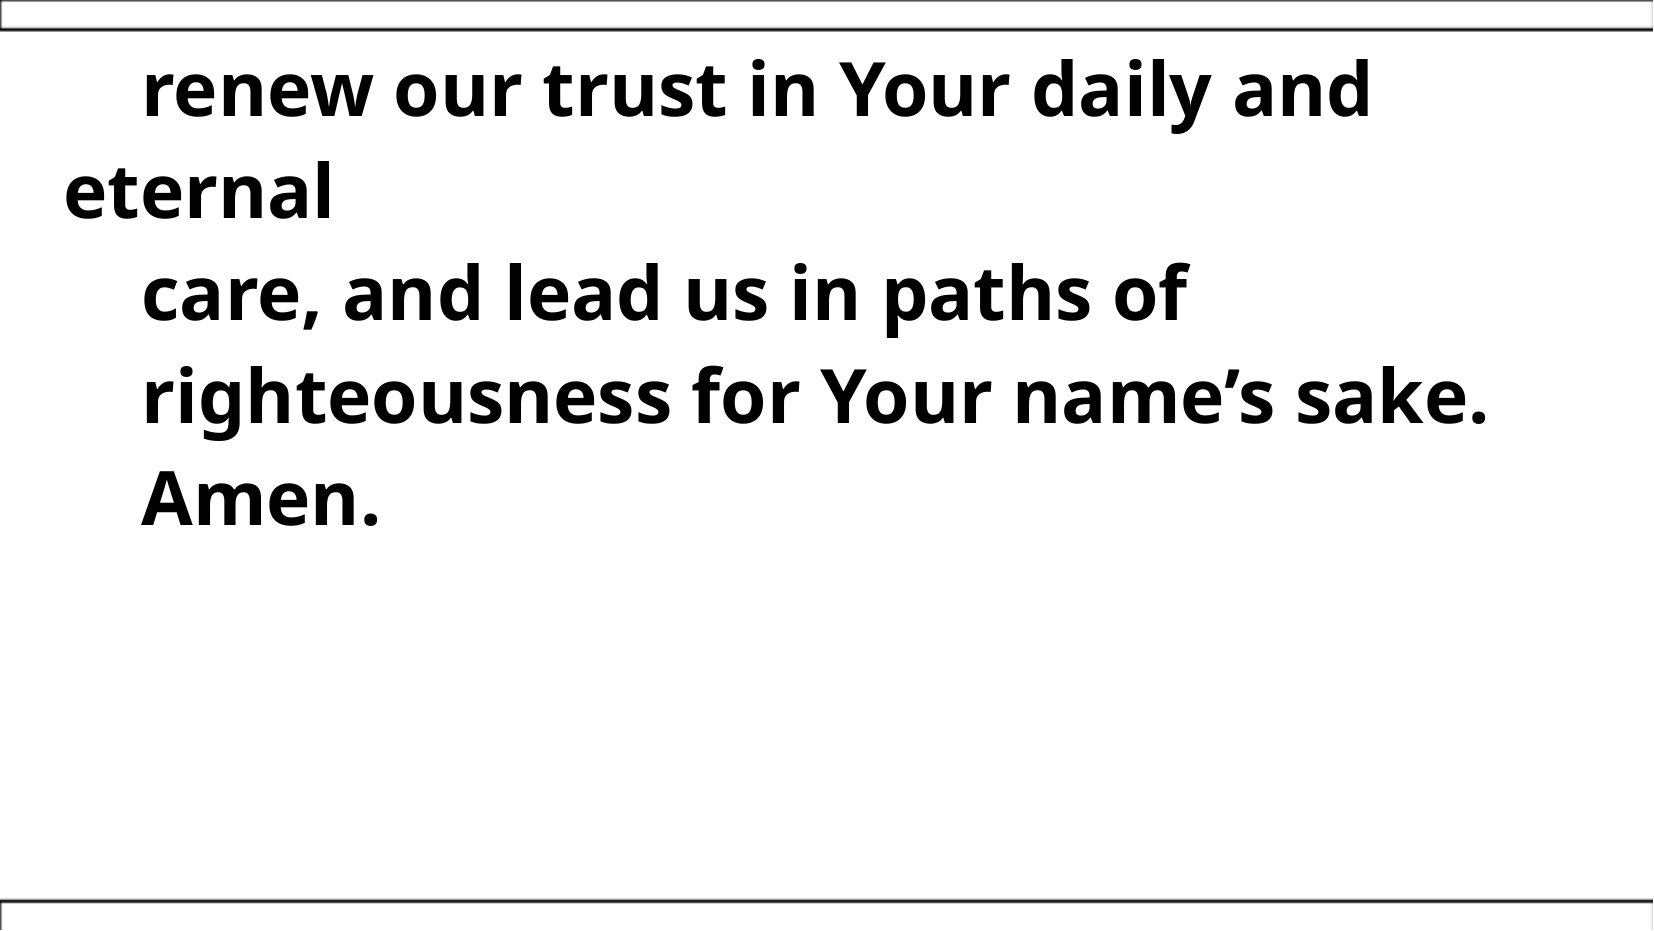

renew our trust in Your daily and eternal
 care, and lead us in paths of
 righteousness for Your name’s sake.
 Amen.